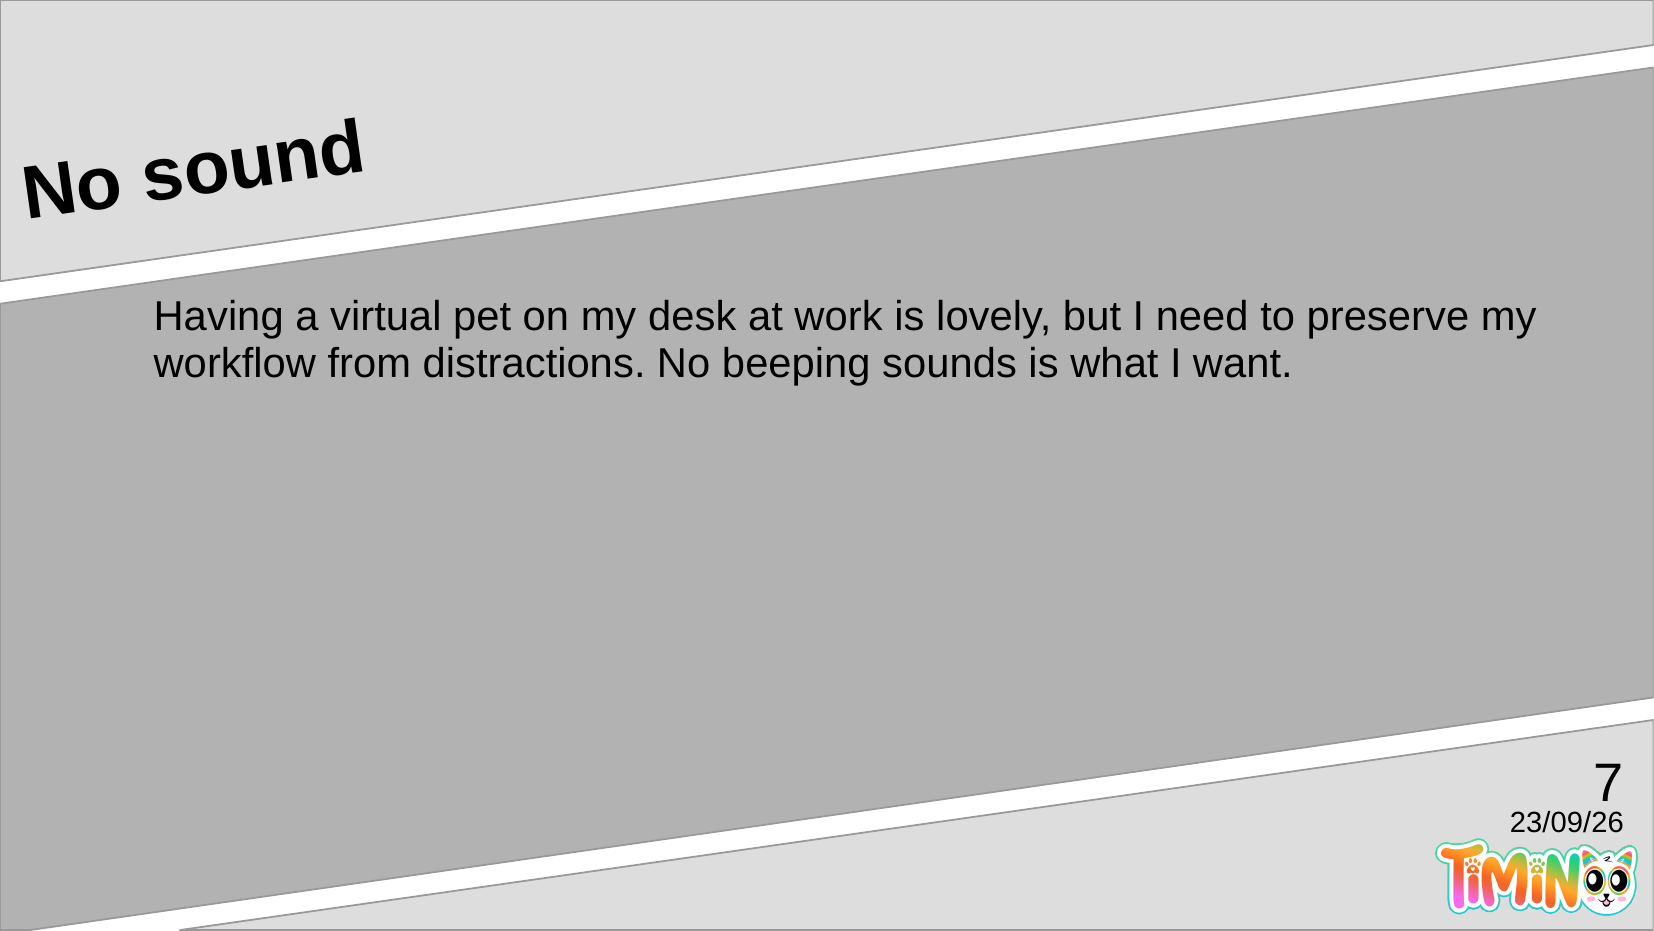

# No sound
Having a virtual pet on my desk at work is lovely, but I need to preserve my workflow from distractions. No beeping sounds is what I want.
7